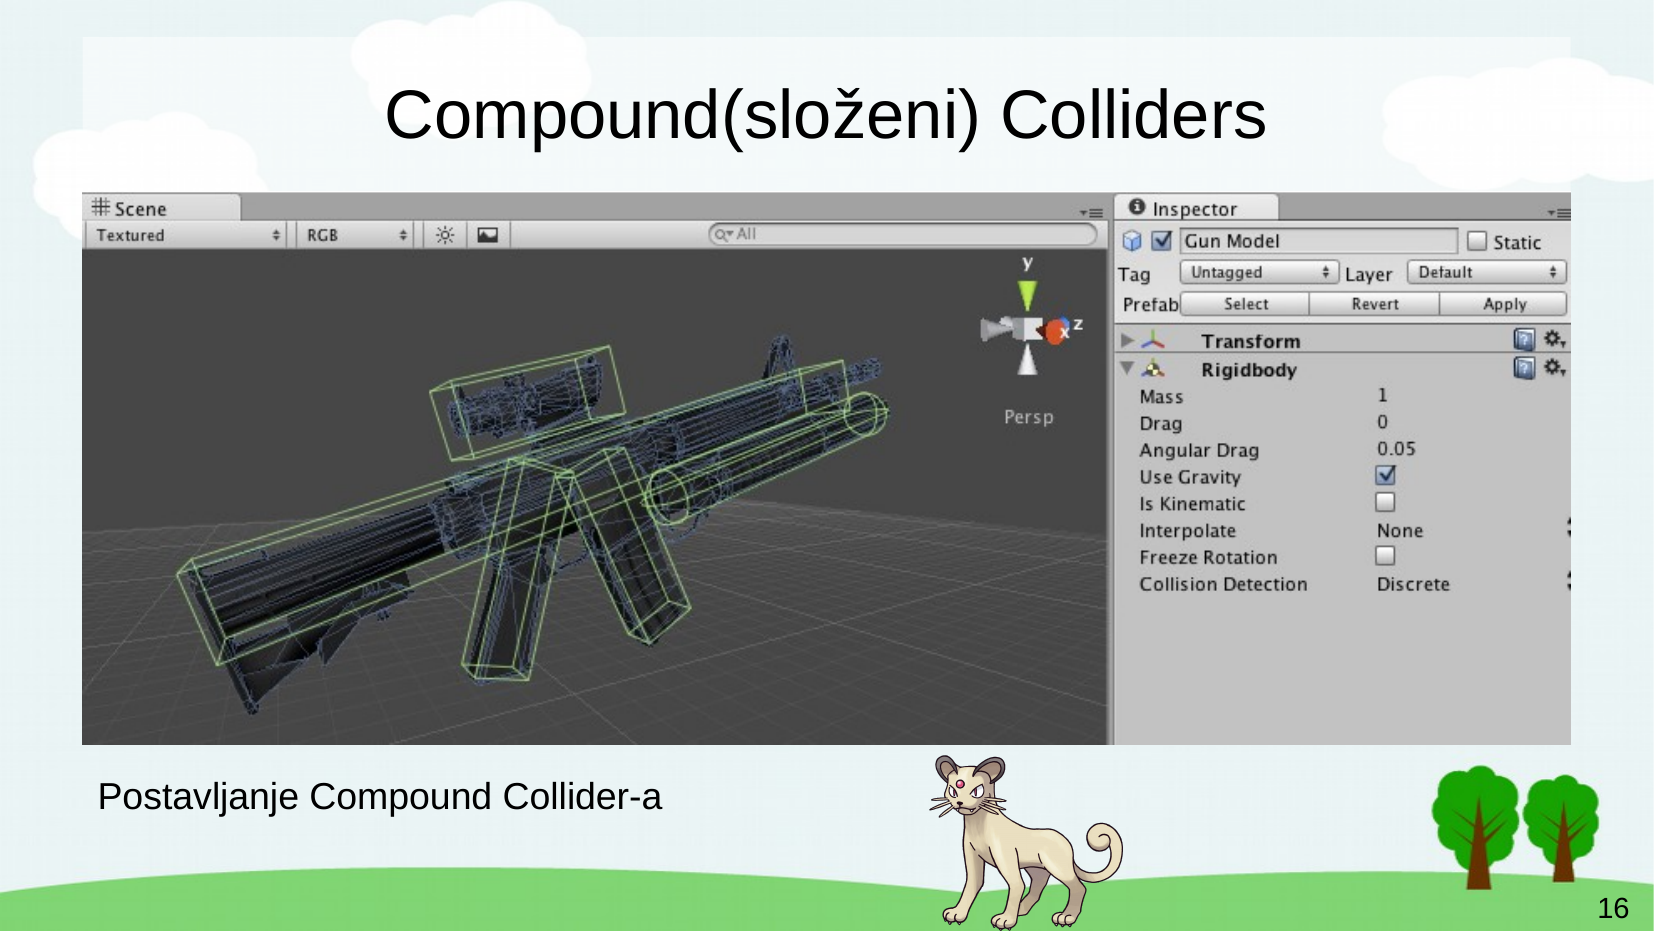

# Compound(složeni) Colliders
Postavljanje Compound Collider-a
16